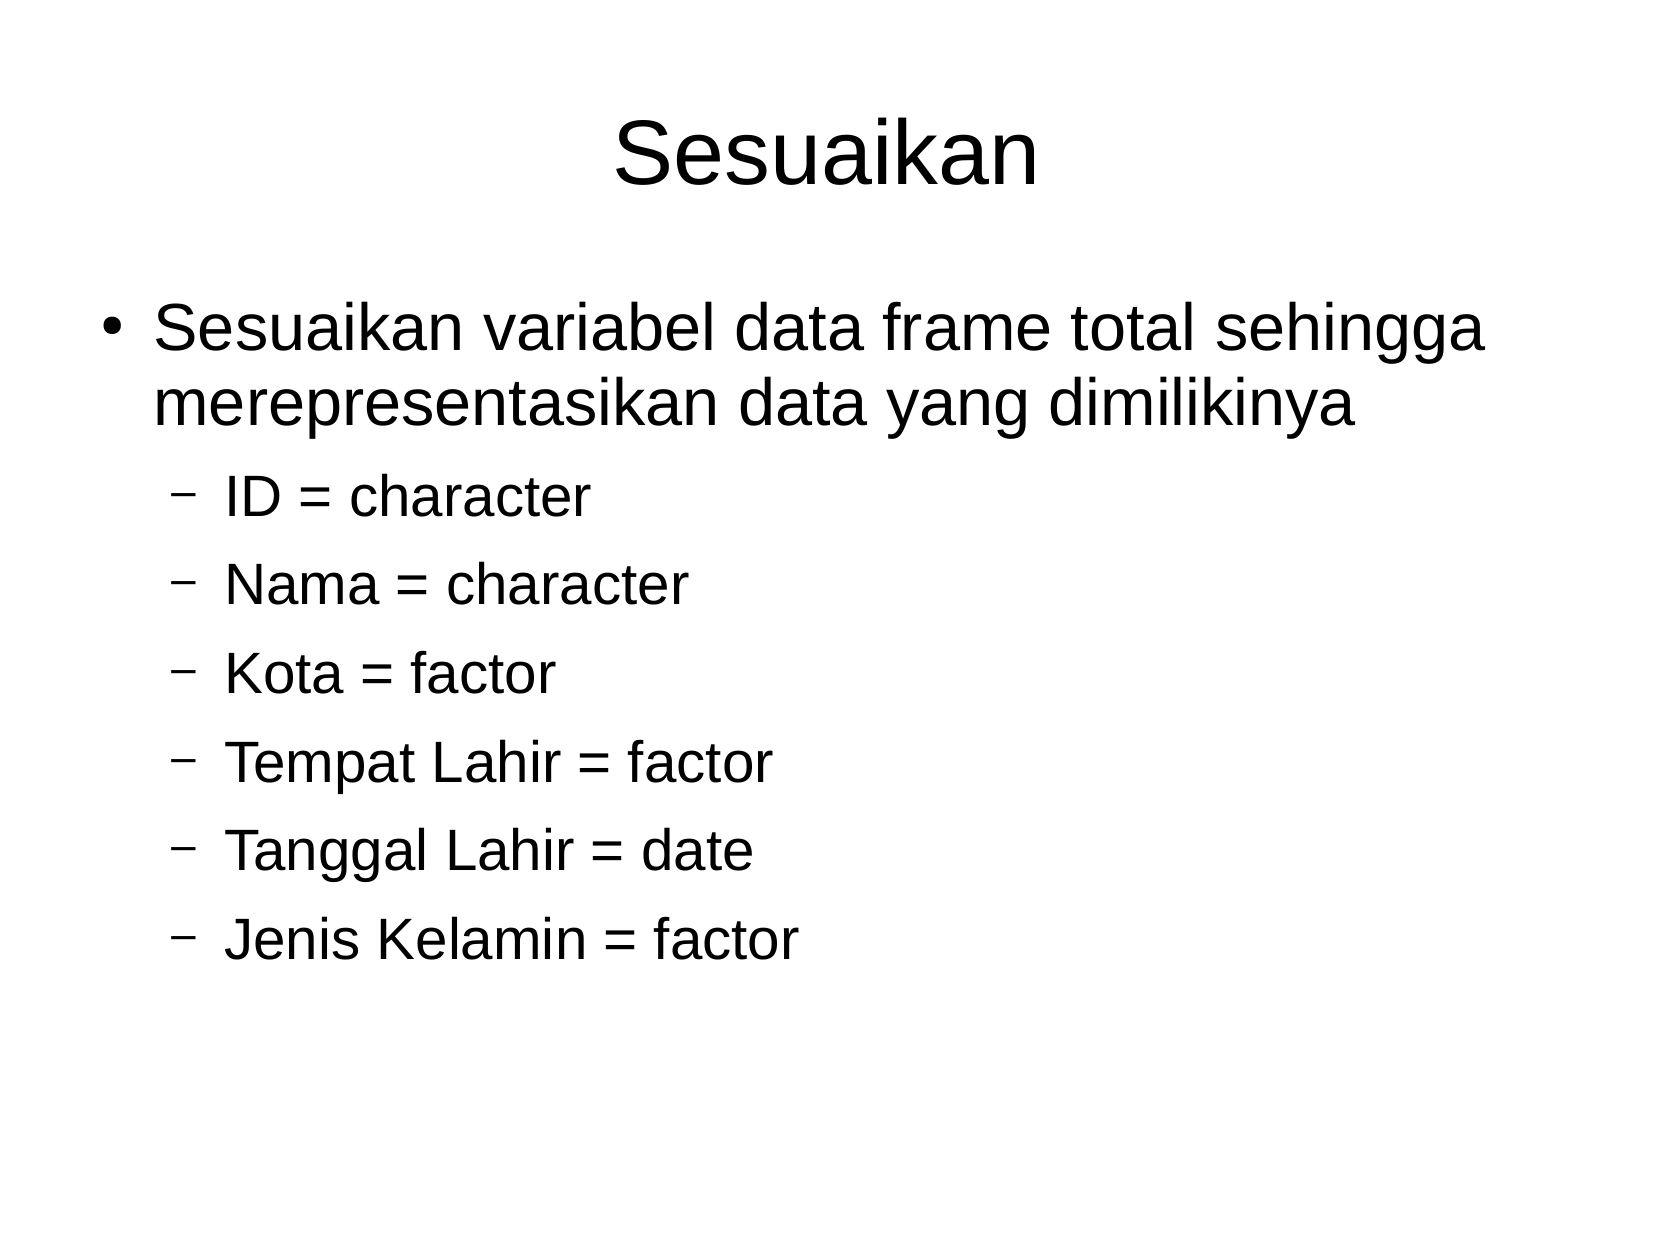

# Sesuaikan
Sesuaikan variabel data frame total sehingga merepresentasikan data yang dimilikinya
ID = character
Nama = character
Kota = factor
Tempat Lahir = factor
Tanggal Lahir = date
Jenis Kelamin = factor